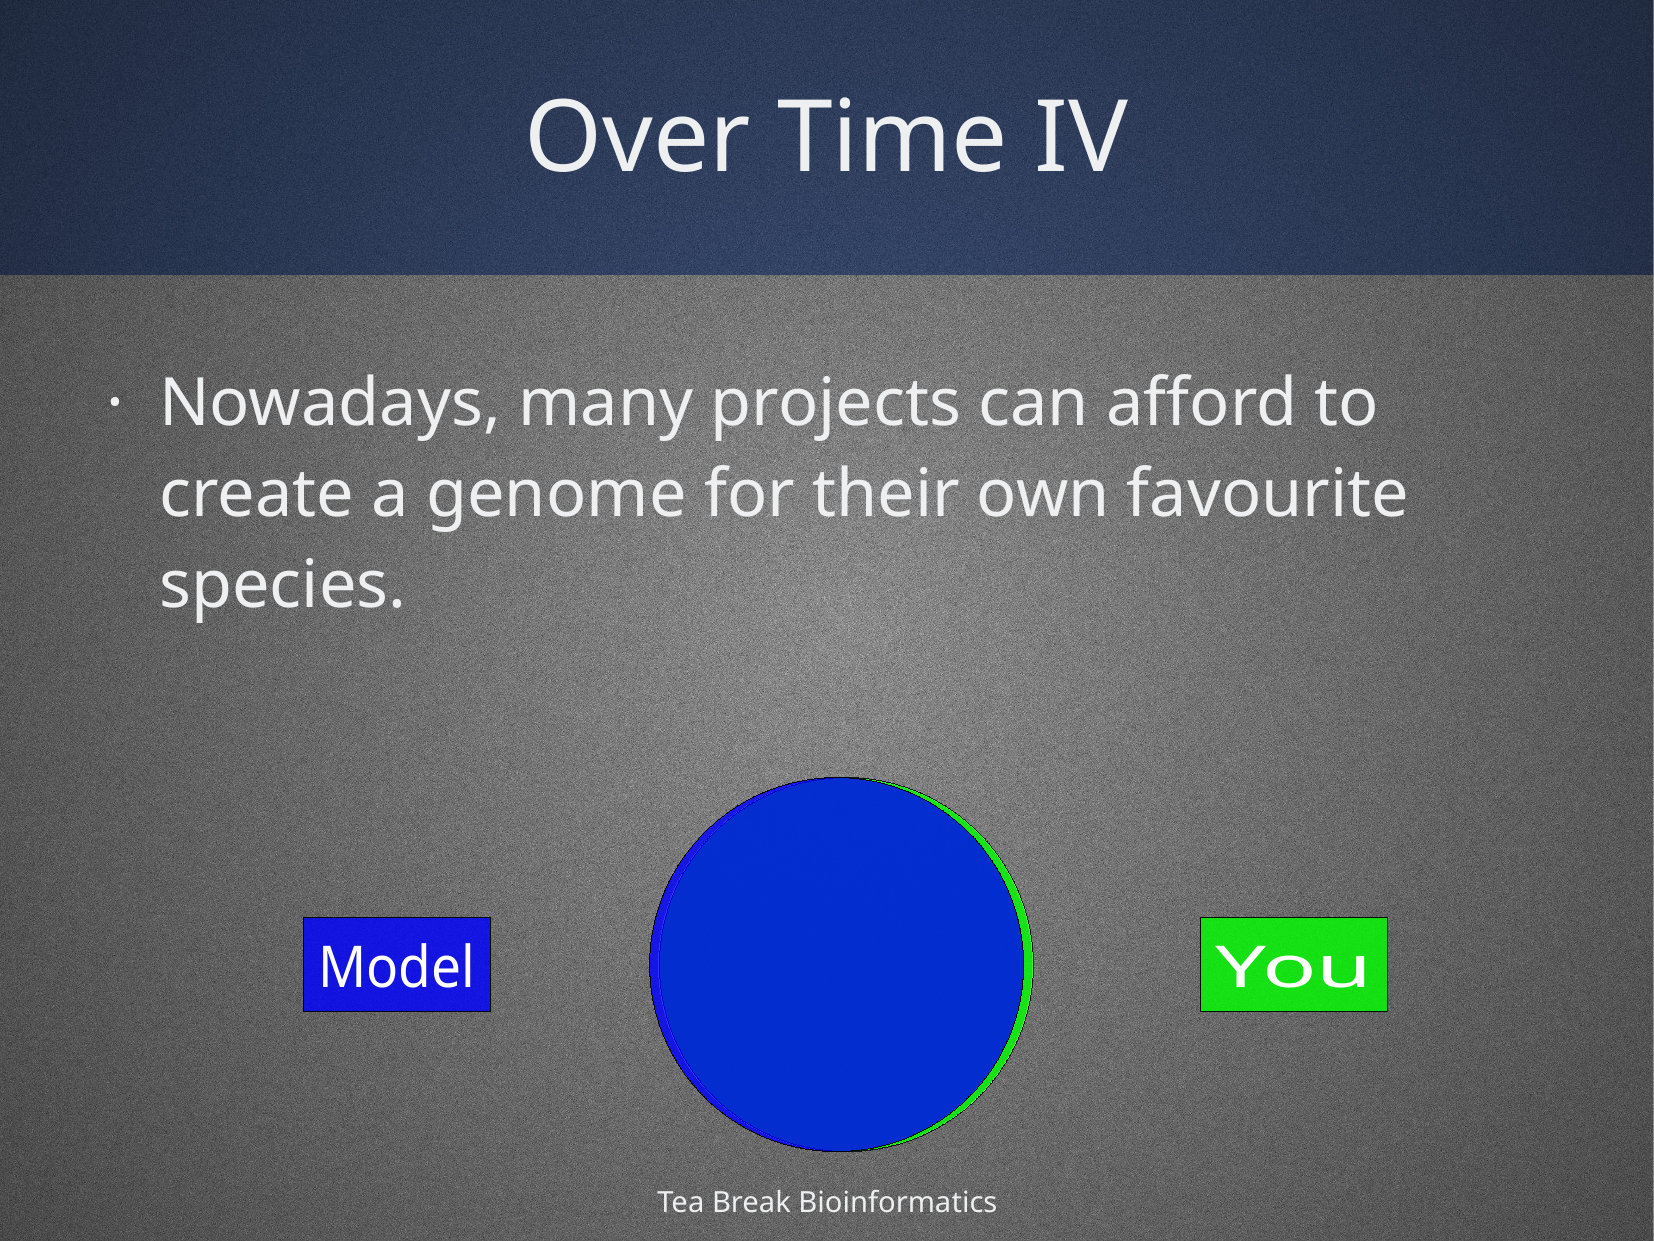

# Over Time IV
Nowadays, many projects can afford to create a genome for their own favourite species.
Model
You